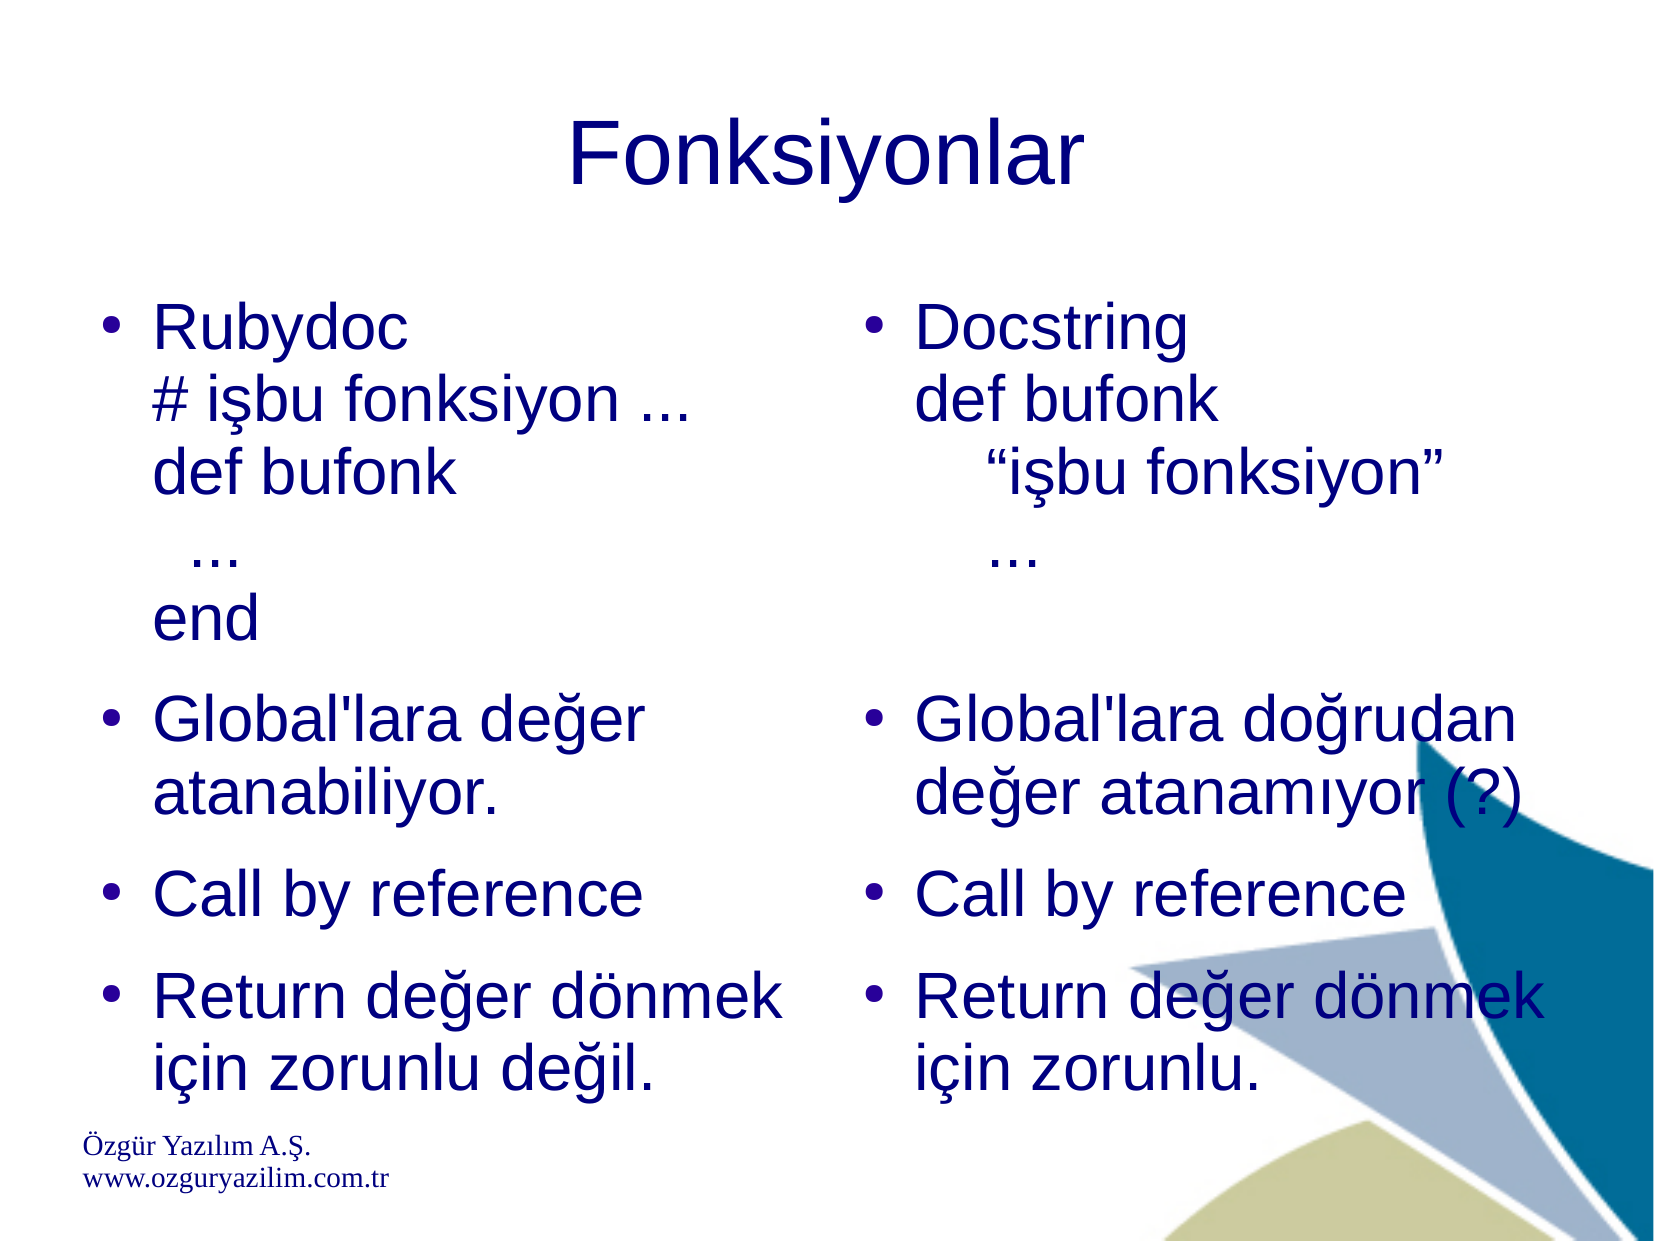

# Fonksiyonlar
Rubydoc
# işbu fonksiyon ...
def bufonk
 ...
end
Global'lara değer atanabiliyor.
Call by reference
Return değer dönmek için zorunlu değil.
Docstring
def bufonk
	“işbu fonksiyon”
	...
Global'lara doğrudan değer atanamıyor (?)
Call by reference
Return değer dönmek için zorunlu.